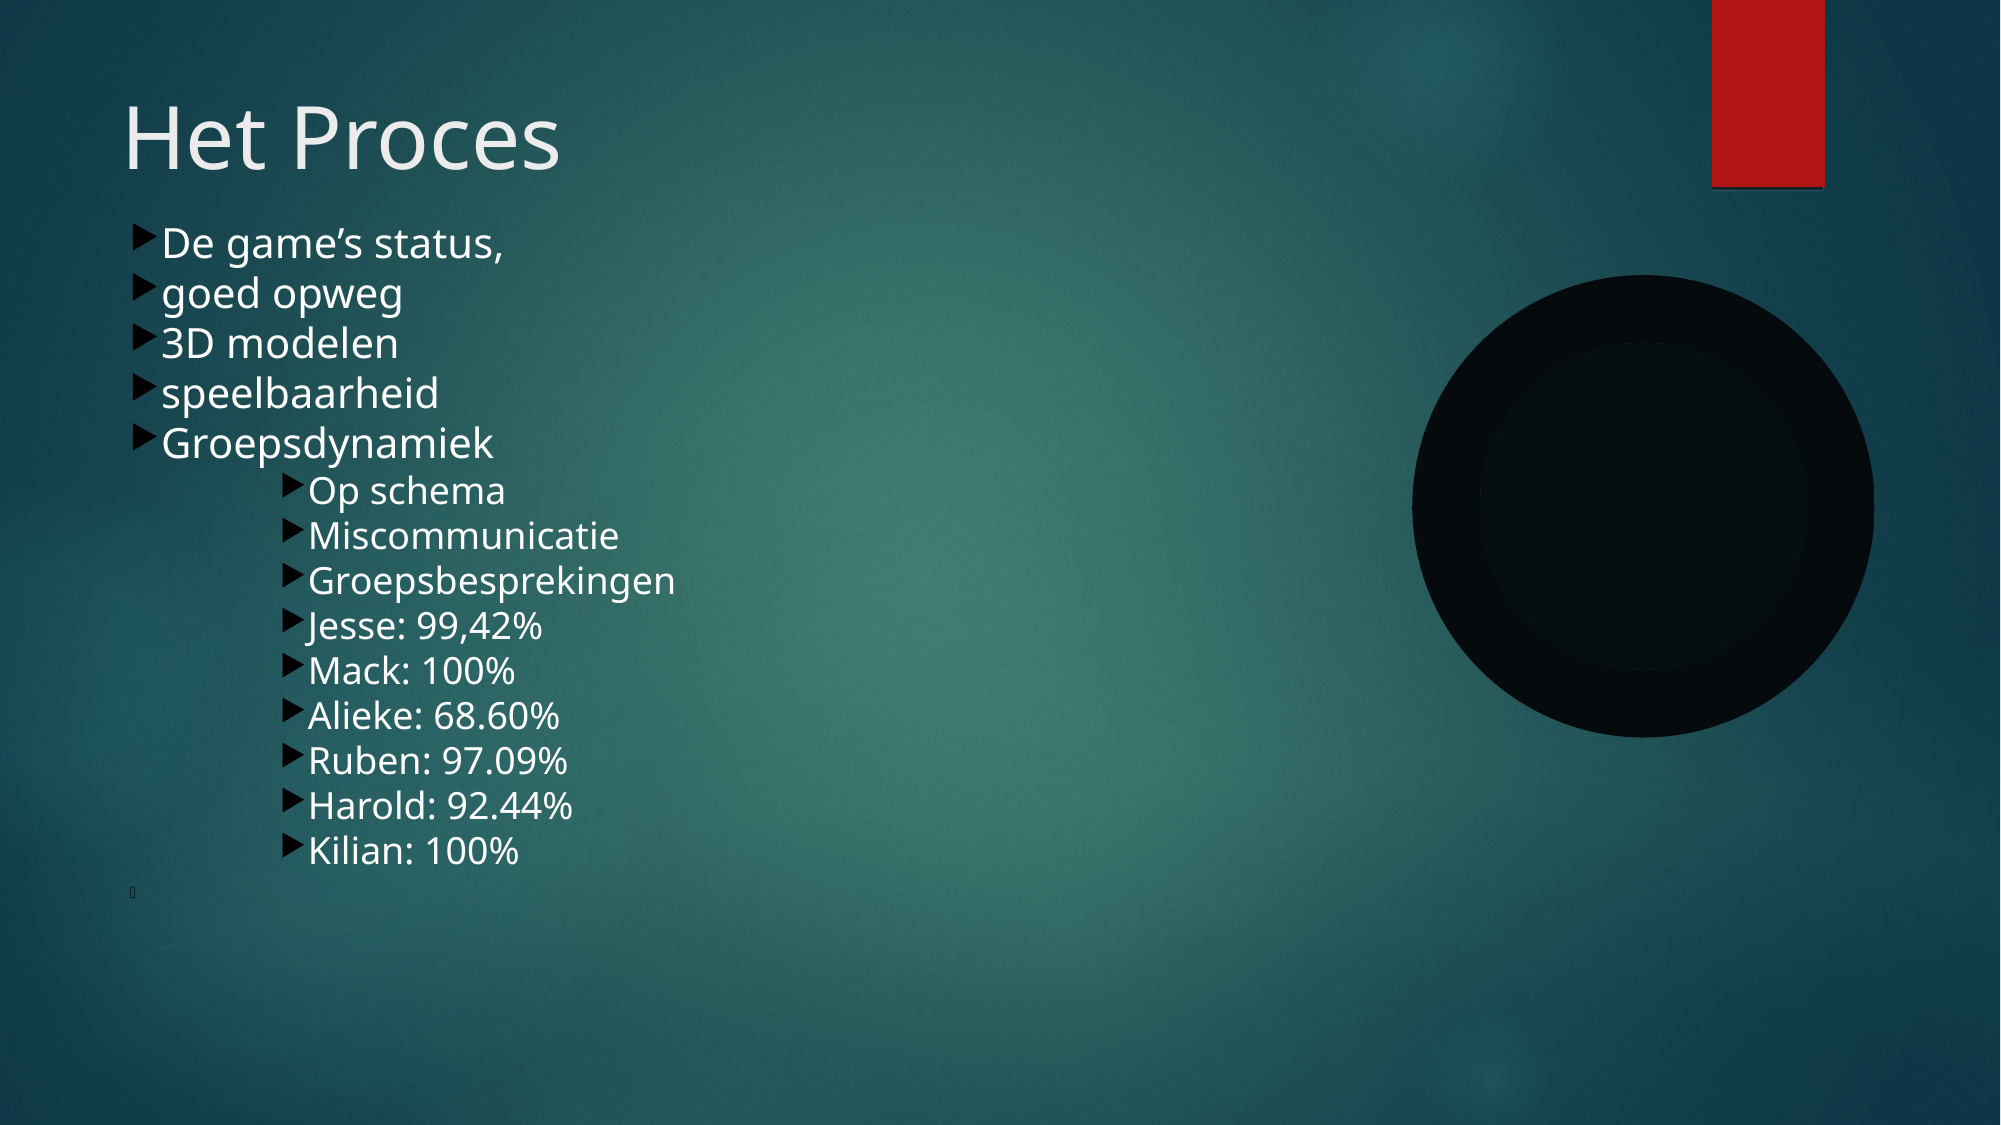

Het Proces
De game’s status,
goed opweg
3D modelen
speelbaarheid
Groepsdynamiek
Op schema
Miscommunicatie
Groepsbesprekingen
Jesse: 99,42%
Mack: 100%
Alieke: 68.60%
Ruben: 97.09%
Harold: 92.44%
Kilian: 100%